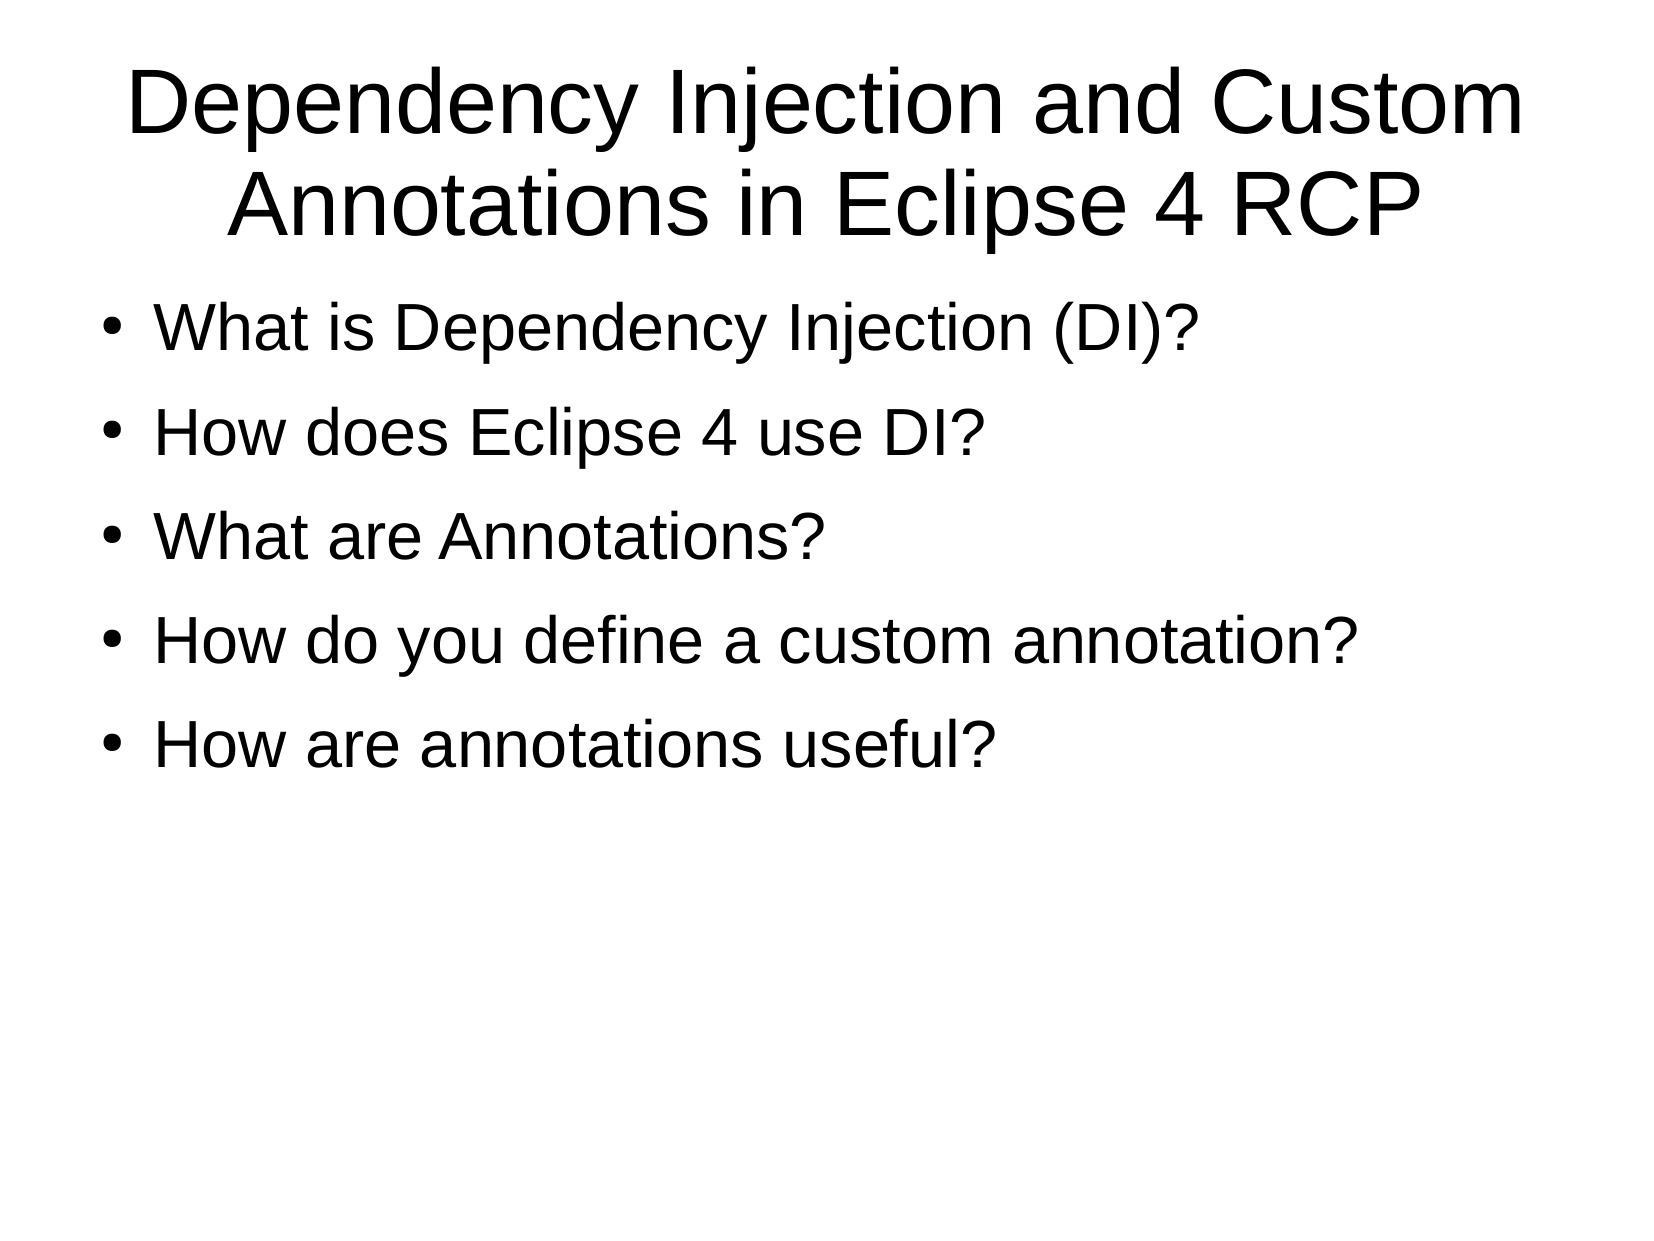

# Dependency Injection and Custom Annotations in Eclipse 4 RCP
What is Dependency Injection (DI)?
How does Eclipse 4 use DI?
What are Annotations?
How do you define a custom annotation?
How are annotations useful?